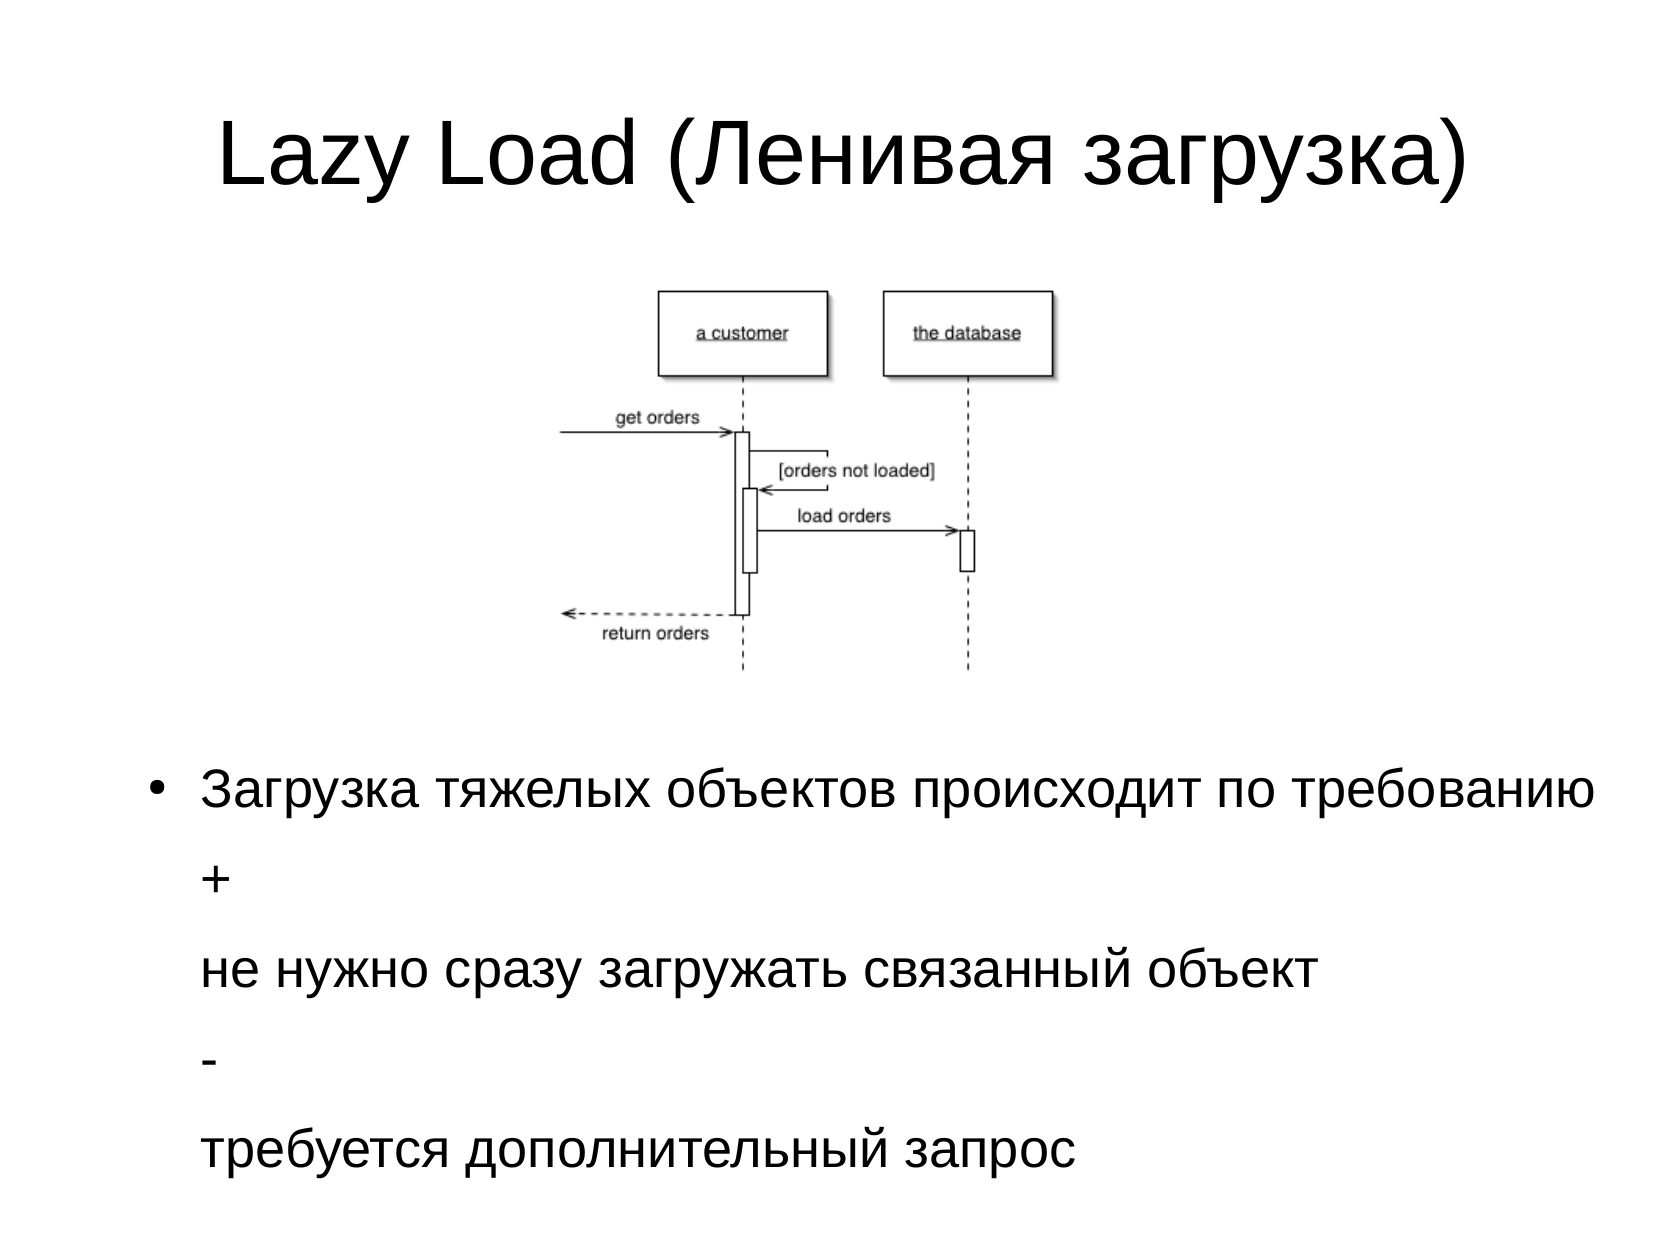

# Lazy Load (Ленивая загрузка)
Загрузка тяжелых объектов происходит по требованию
+
не нужно сразу загружать связанный объект
-
требуется дополнительный запрос